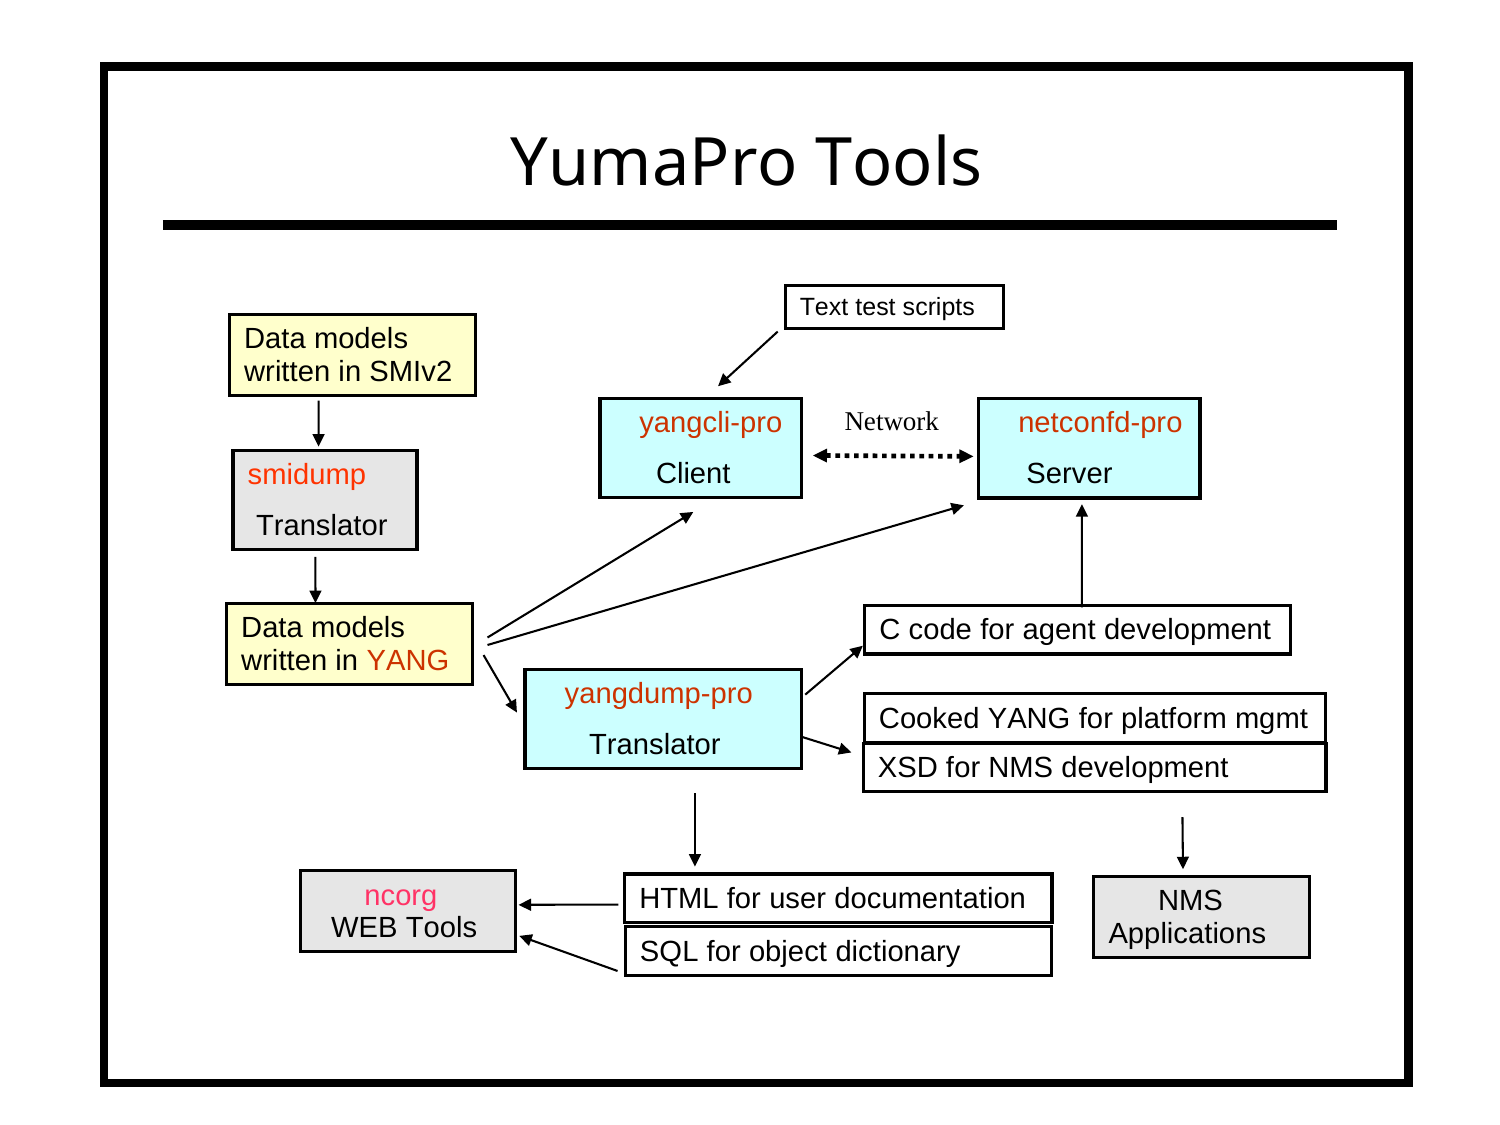

# YumaPro Tools
Text test scripts
Data models written in SMIv2
 yangcli-pro
 Client
 netconfd-pro
 Server
Network
smidump
 Translator
Data models written in YANG
C code for agent development
 yangdump-pro
 Translator
Cooked YANG for platform mgmt
XSD for NMS development
 ncorg WEB Tools
HTML for user documentation
 NMS Applications
SQL for object dictionary